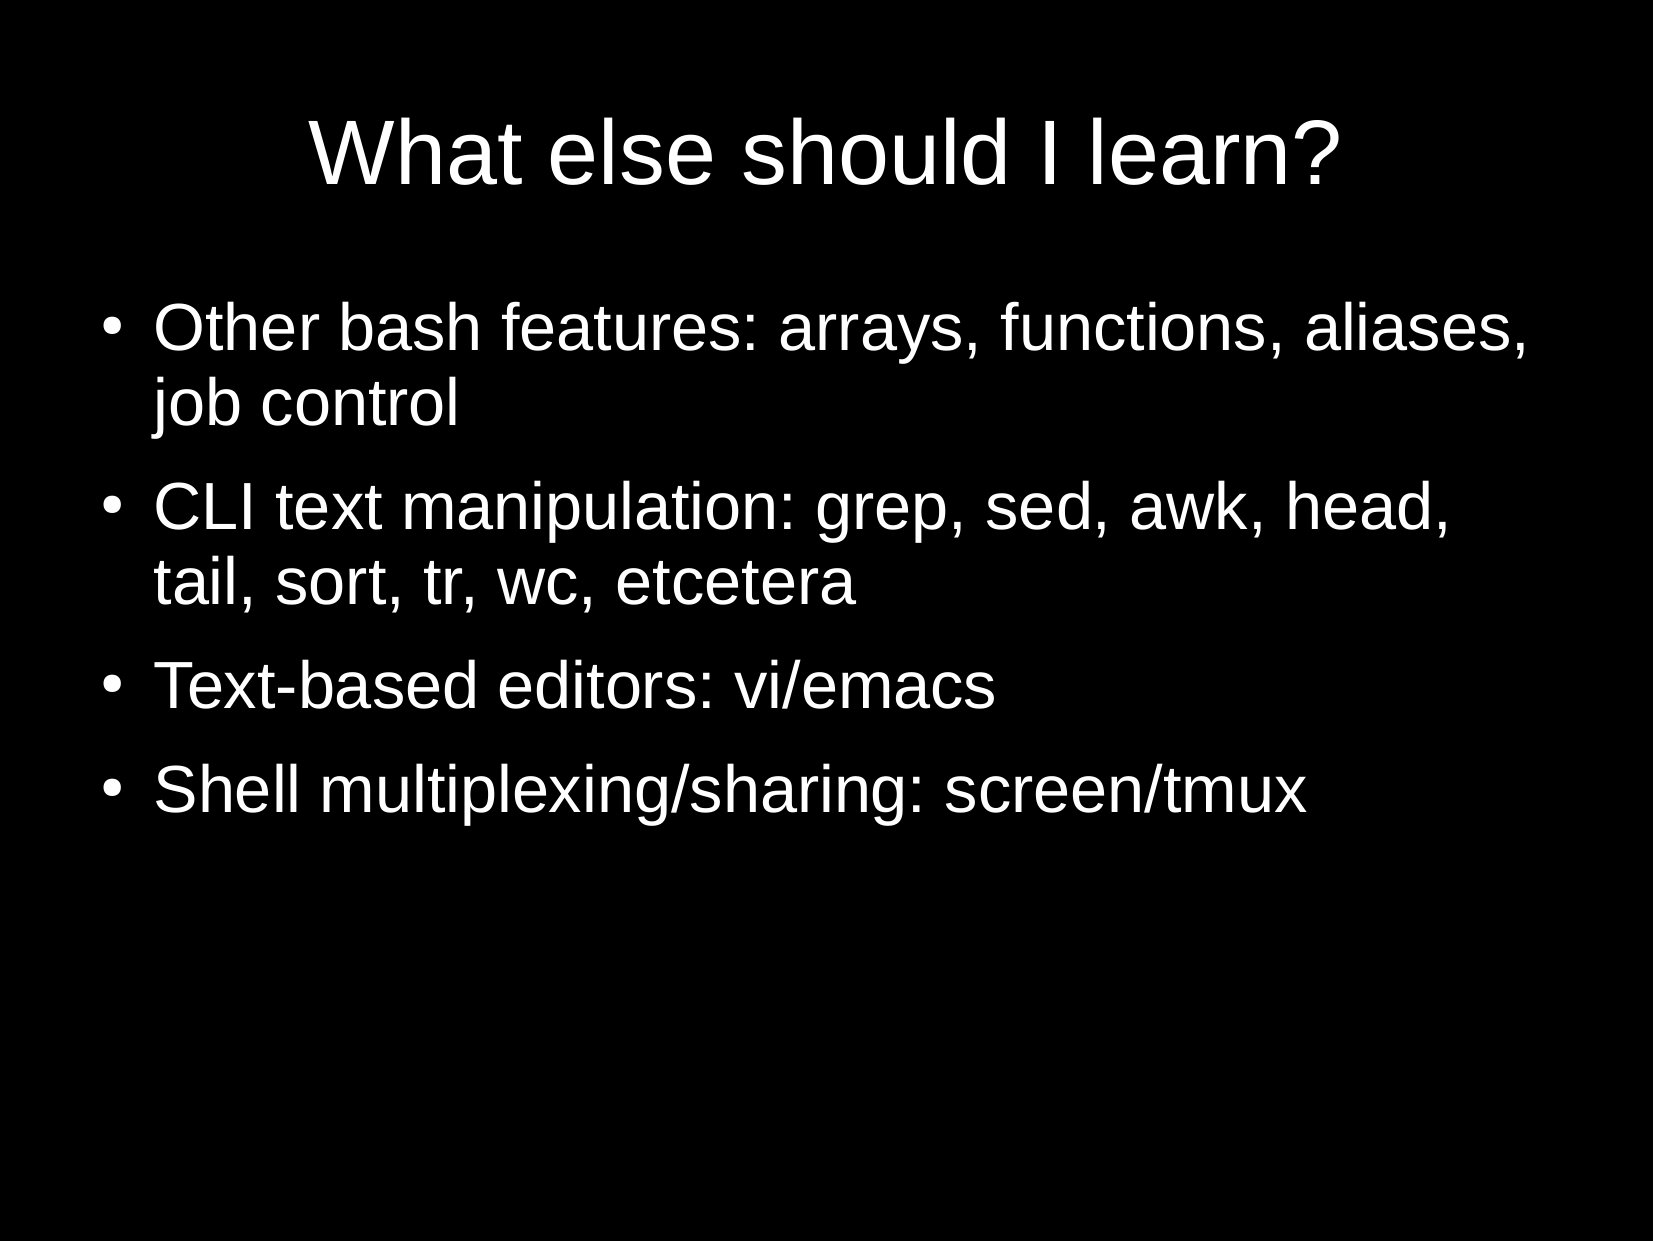

# What else should I learn?
Other bash features: arrays, functions, aliases, job control
CLI text manipulation: grep, sed, awk, head, tail, sort, tr, wc, etcetera
Text-based editors: vi/emacs
Shell multiplexing/sharing: screen/tmux